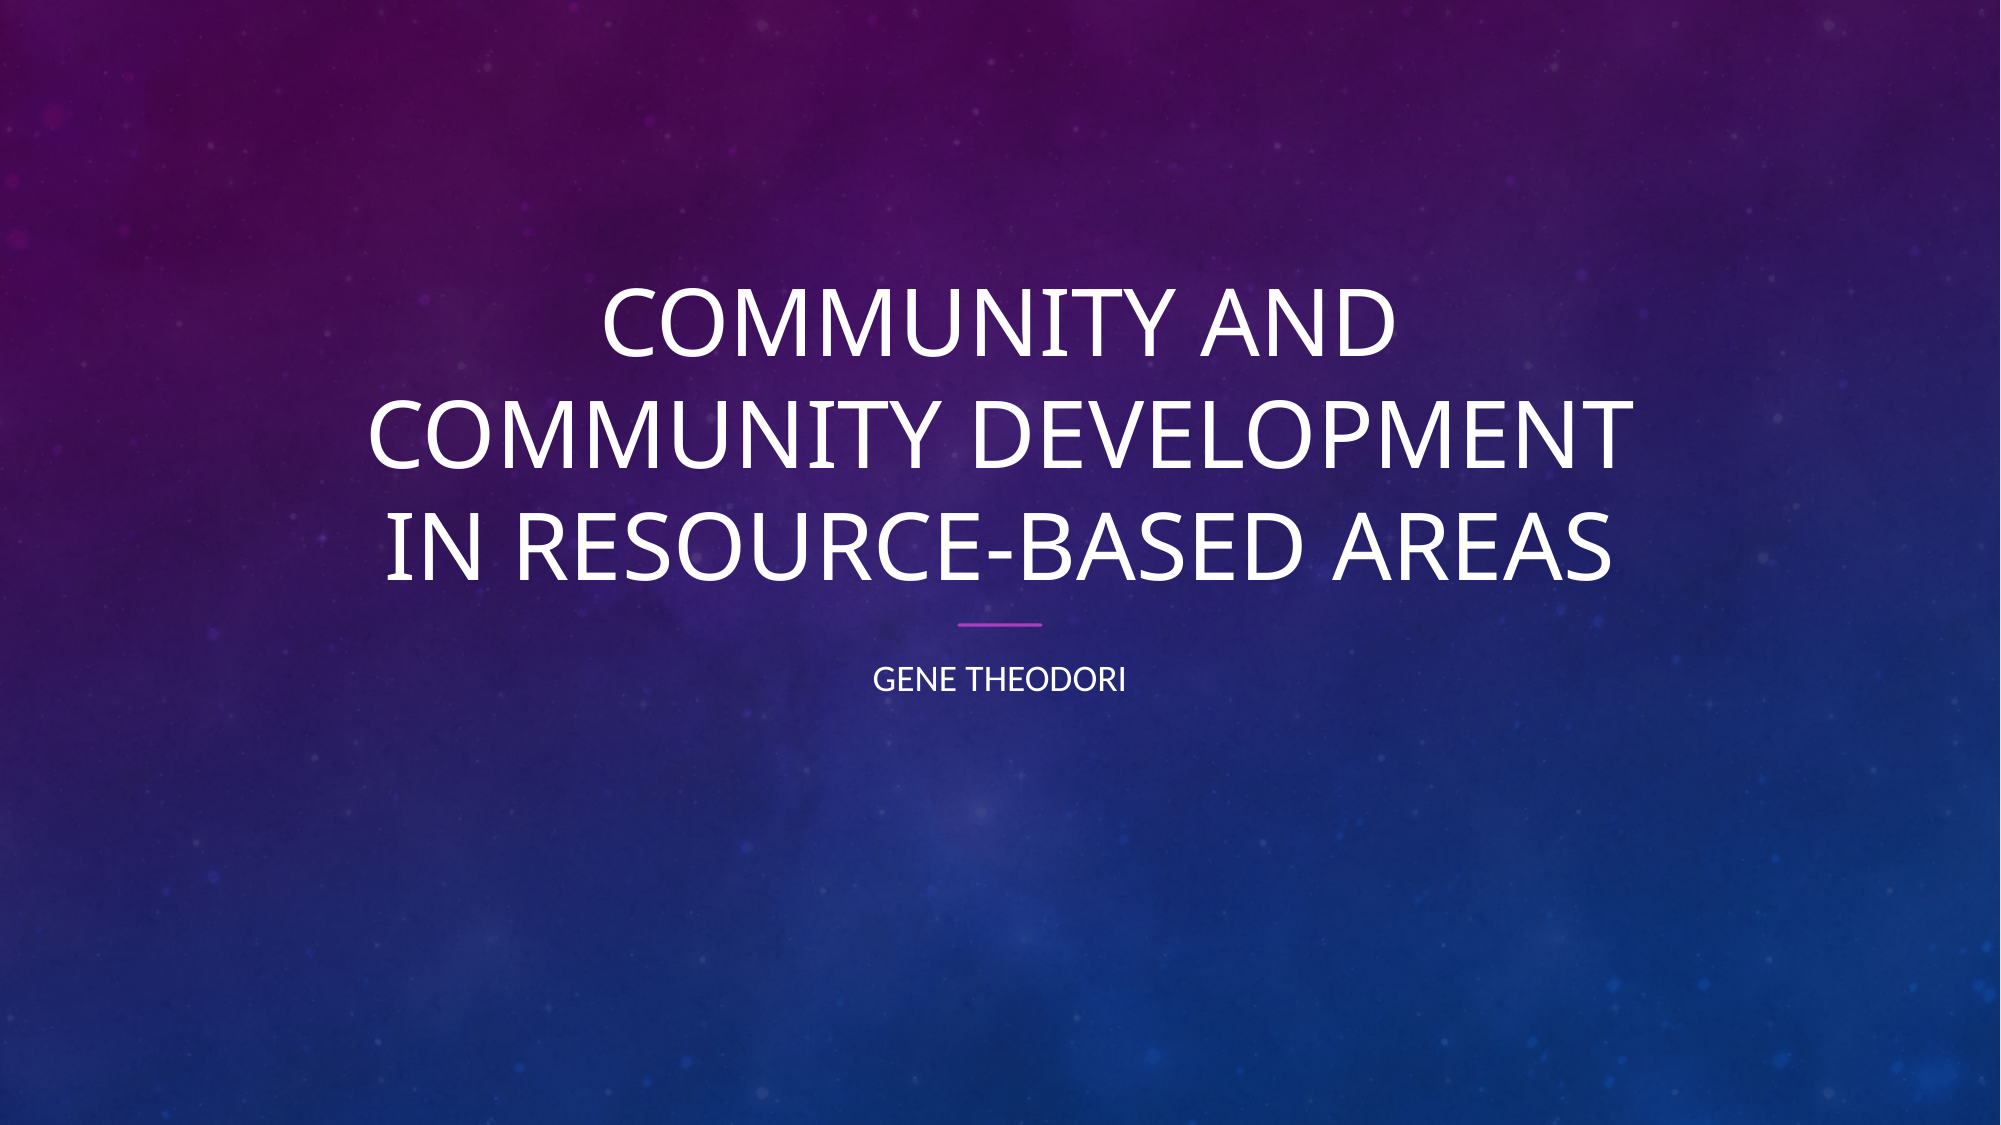

# Community and community development in resource-based areas
Gene Theodori